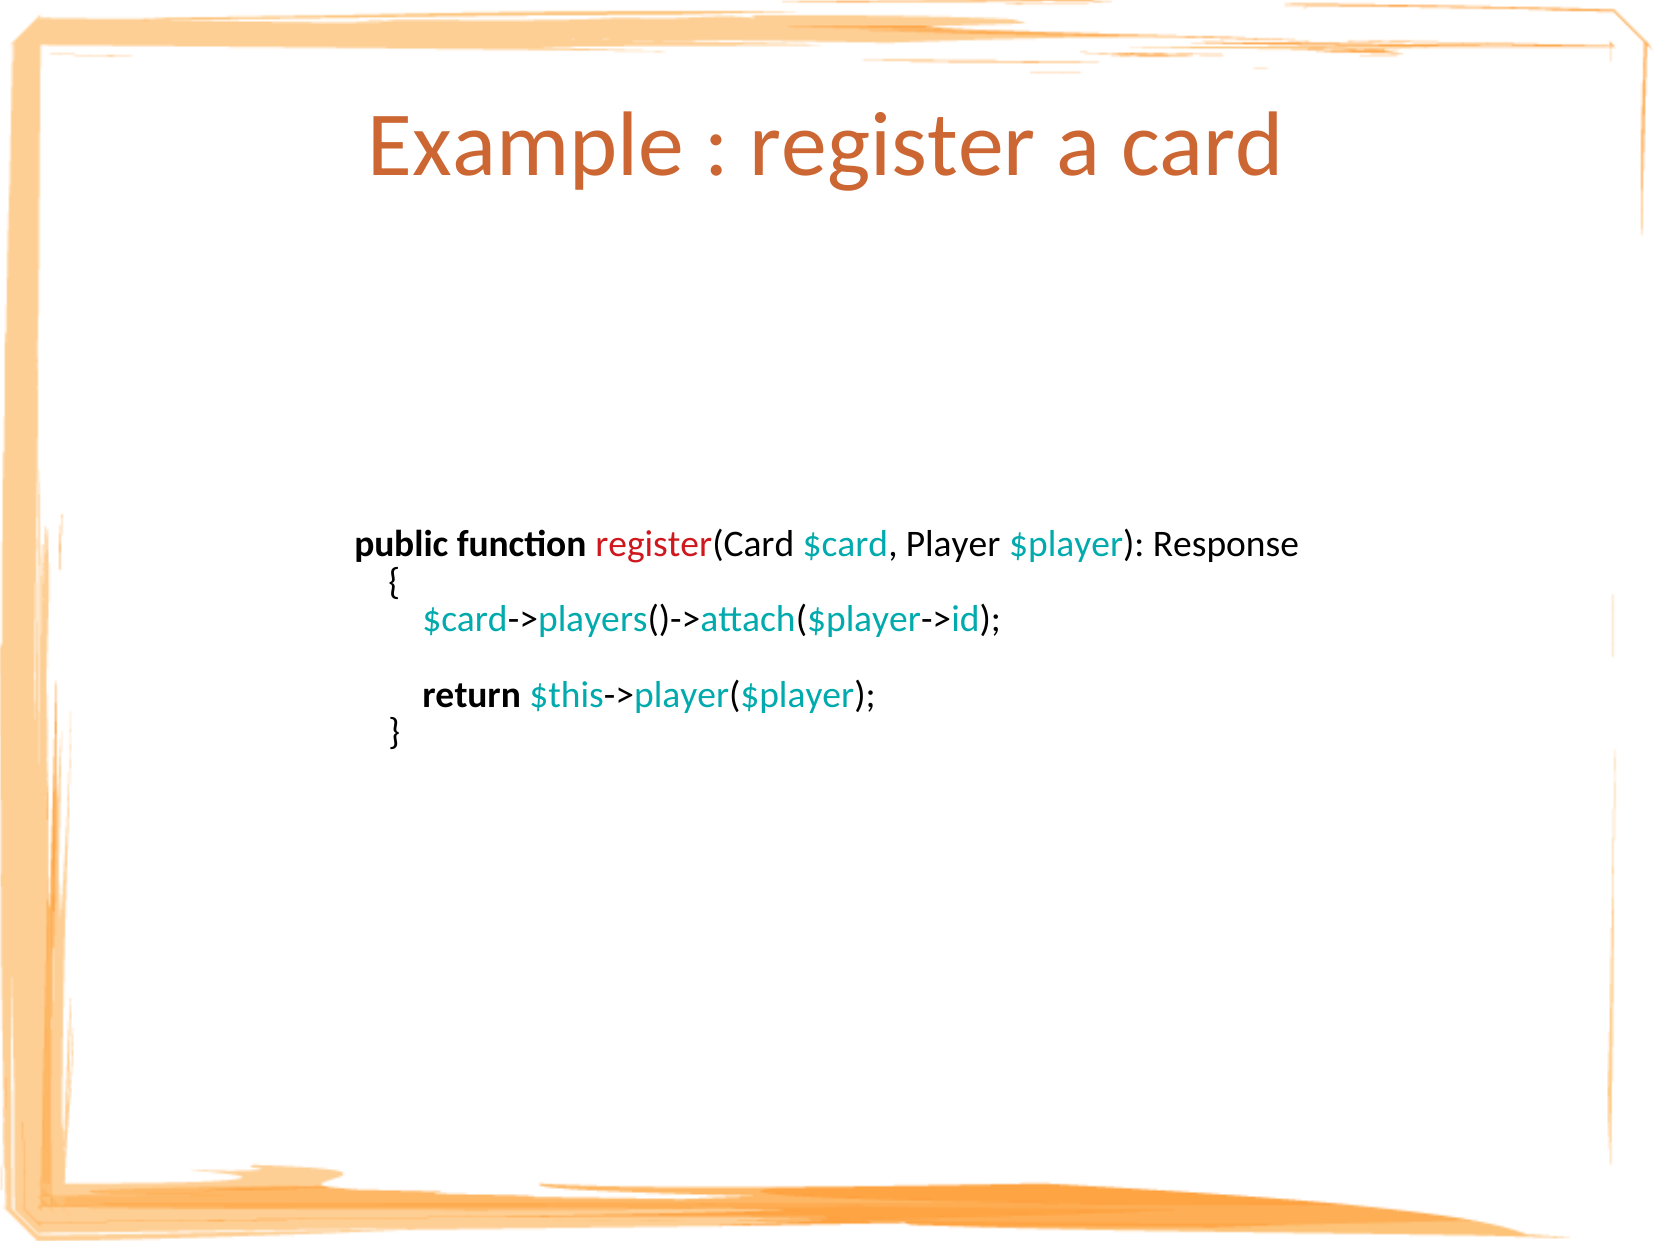

# Example : register a card
public function register(Card $card, Player $player): Response
 {
 $card->players()->attach($player->id);
 return $this->player($player);
 }